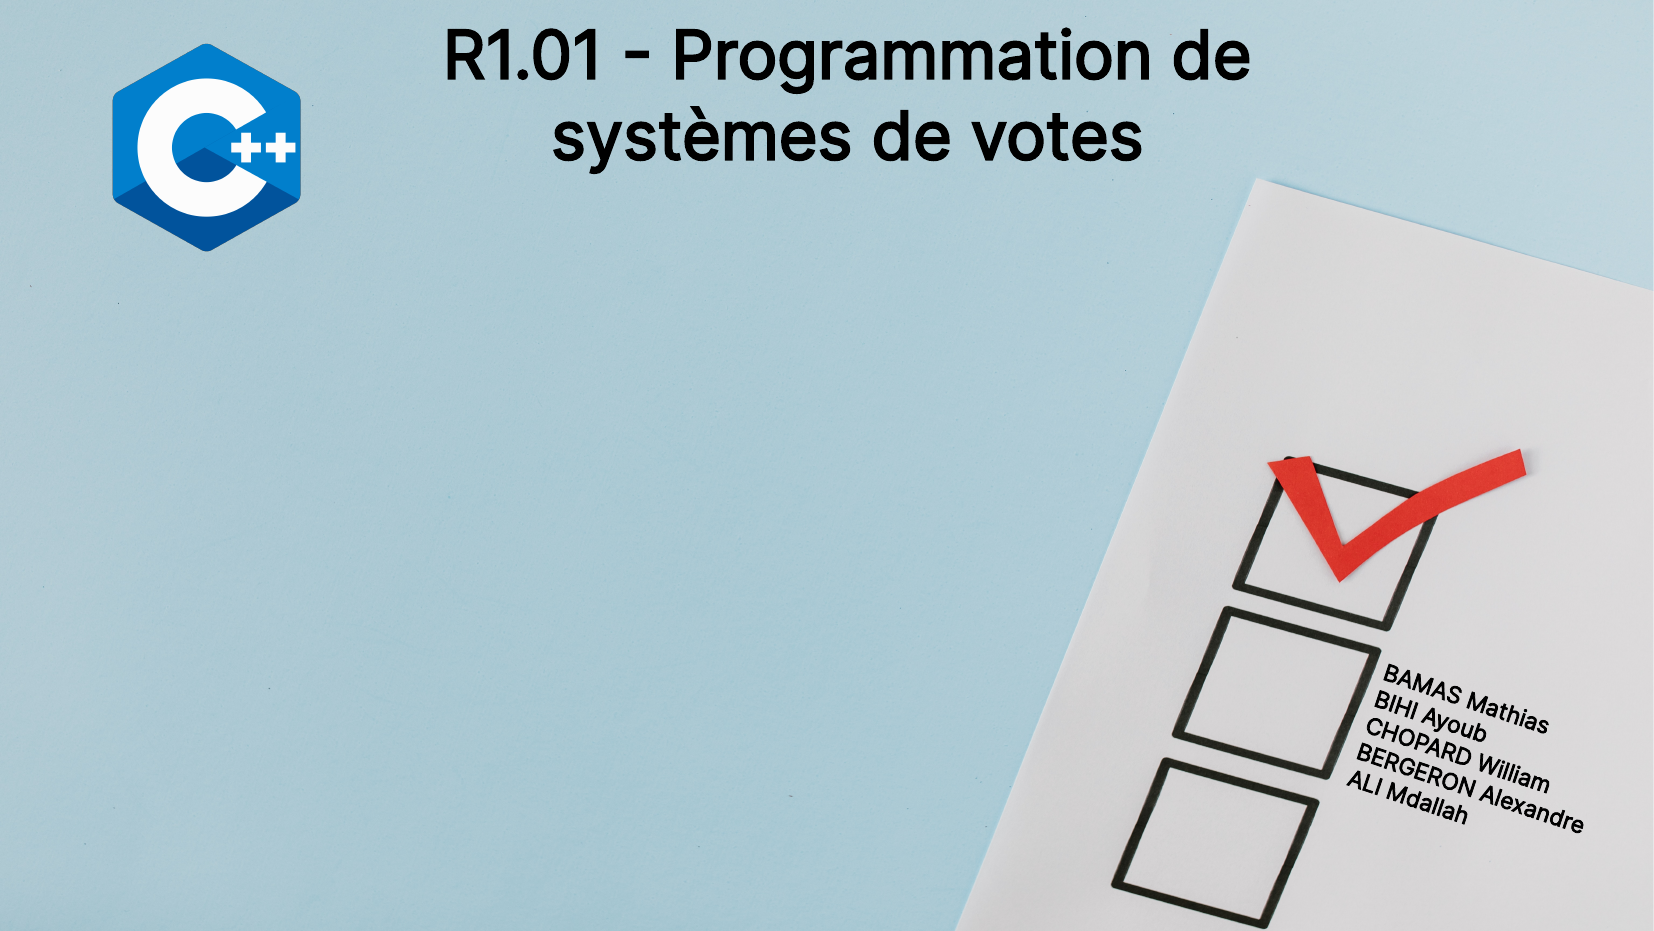

# R1.01 - Programmation de systèmes de votes
	BAMAS Mathias
	BIHI Ayoub
	CHOPARD William
	BERGERON Alexandre
	ALI Mdallah